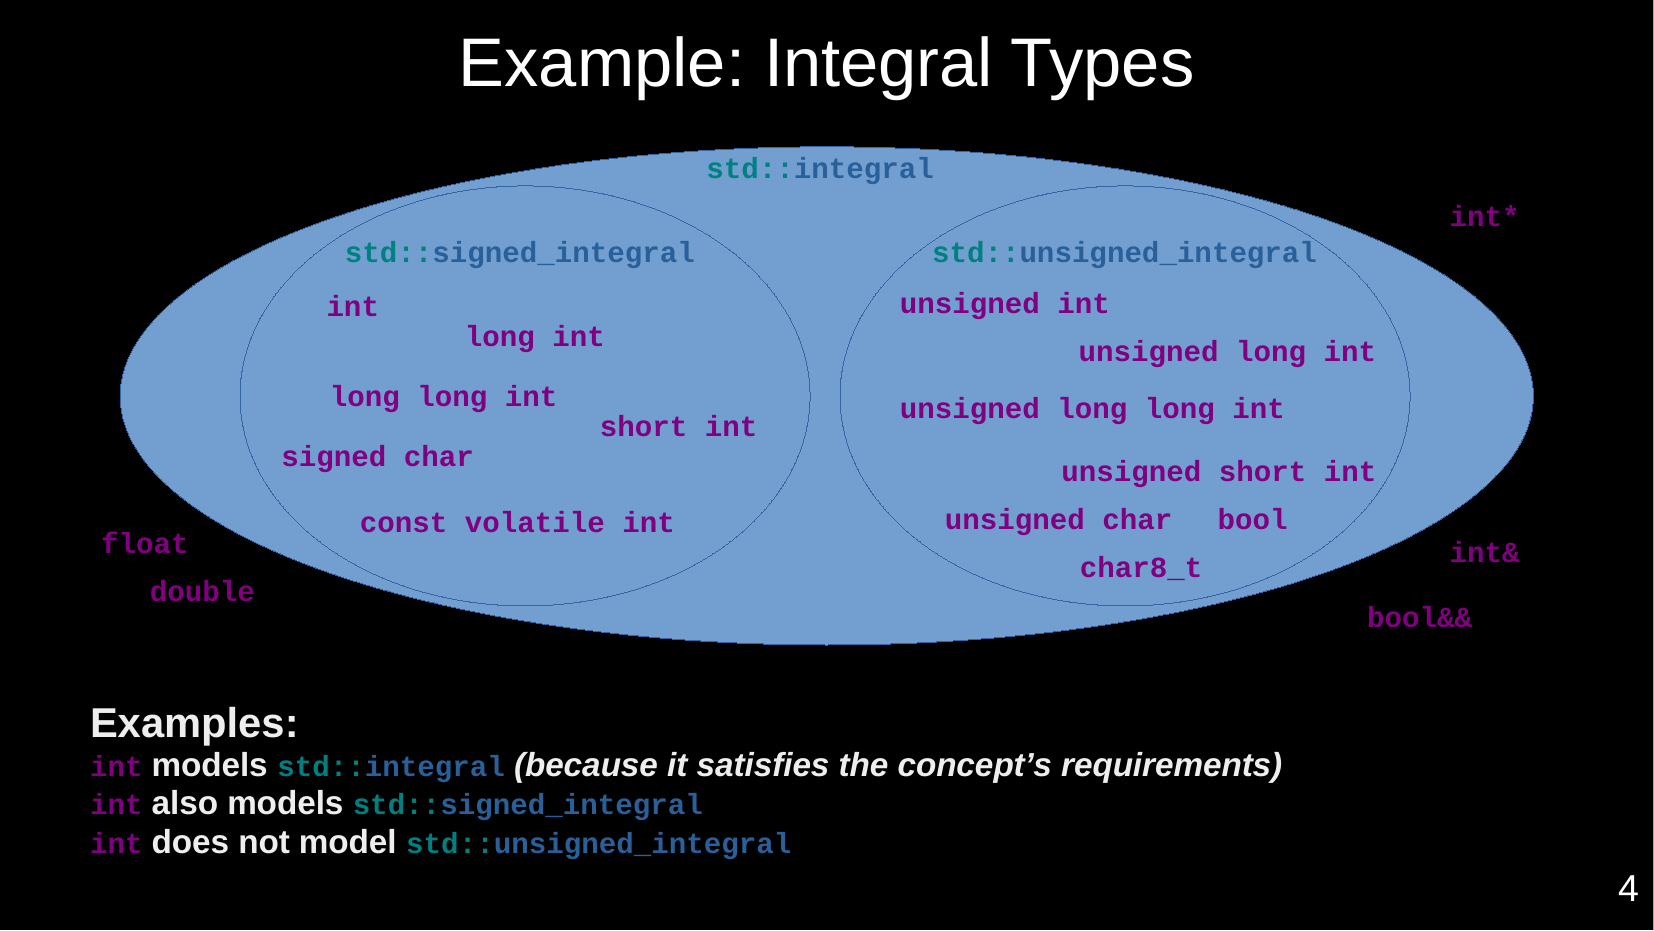

# Example: Integral Types
std::integral
int*
std::signed_integral
std::unsigned_integral
unsigned int
int
long int
unsigned long int
long long int
unsigned long long int
short int
signed char
unsigned short int
unsigned char
bool
const volatile int
float
int&
char8_t
double
bool&&
Examples:
int models std::integral (because it satisfies the concept’s requirements)
int also models std::signed_integral
int does not model std::unsigned_integral